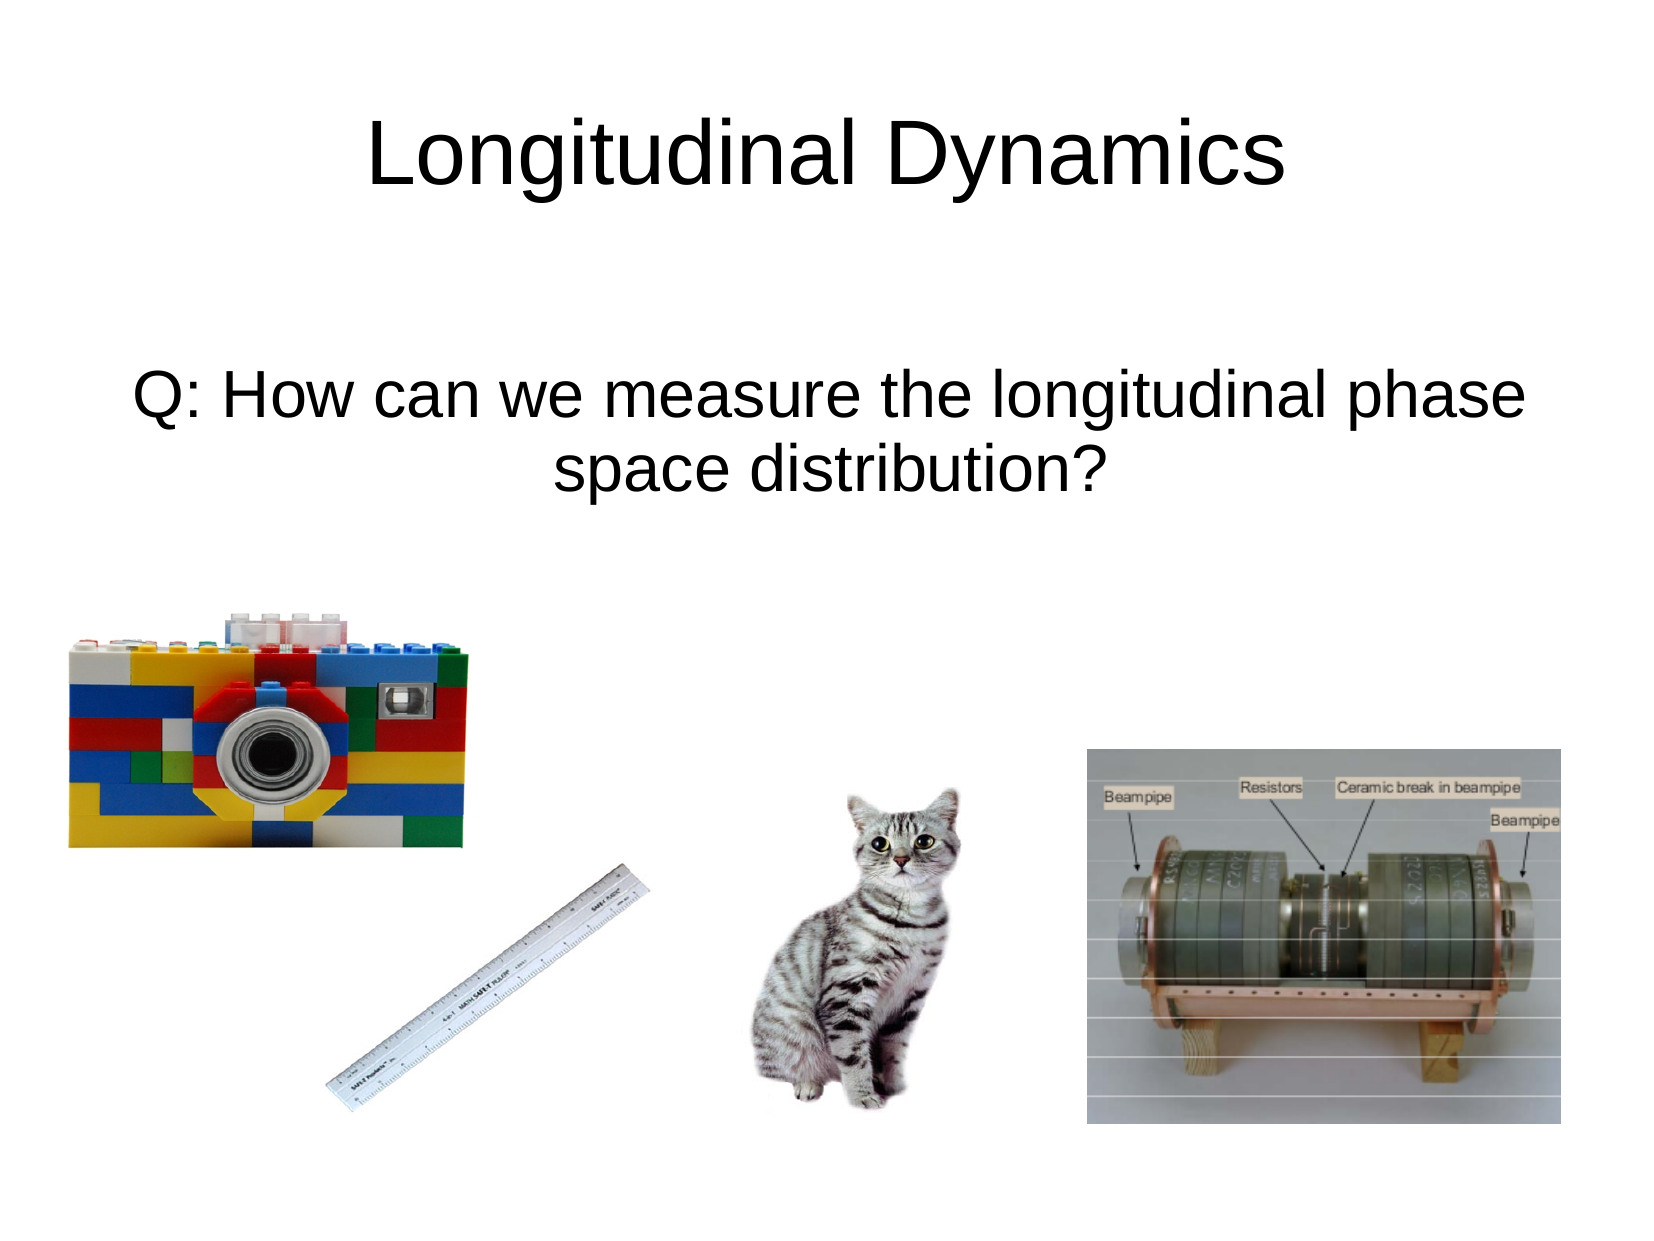

# Longitudinal Dynamics
Q: How can we measure the longitudinal phase space distribution?